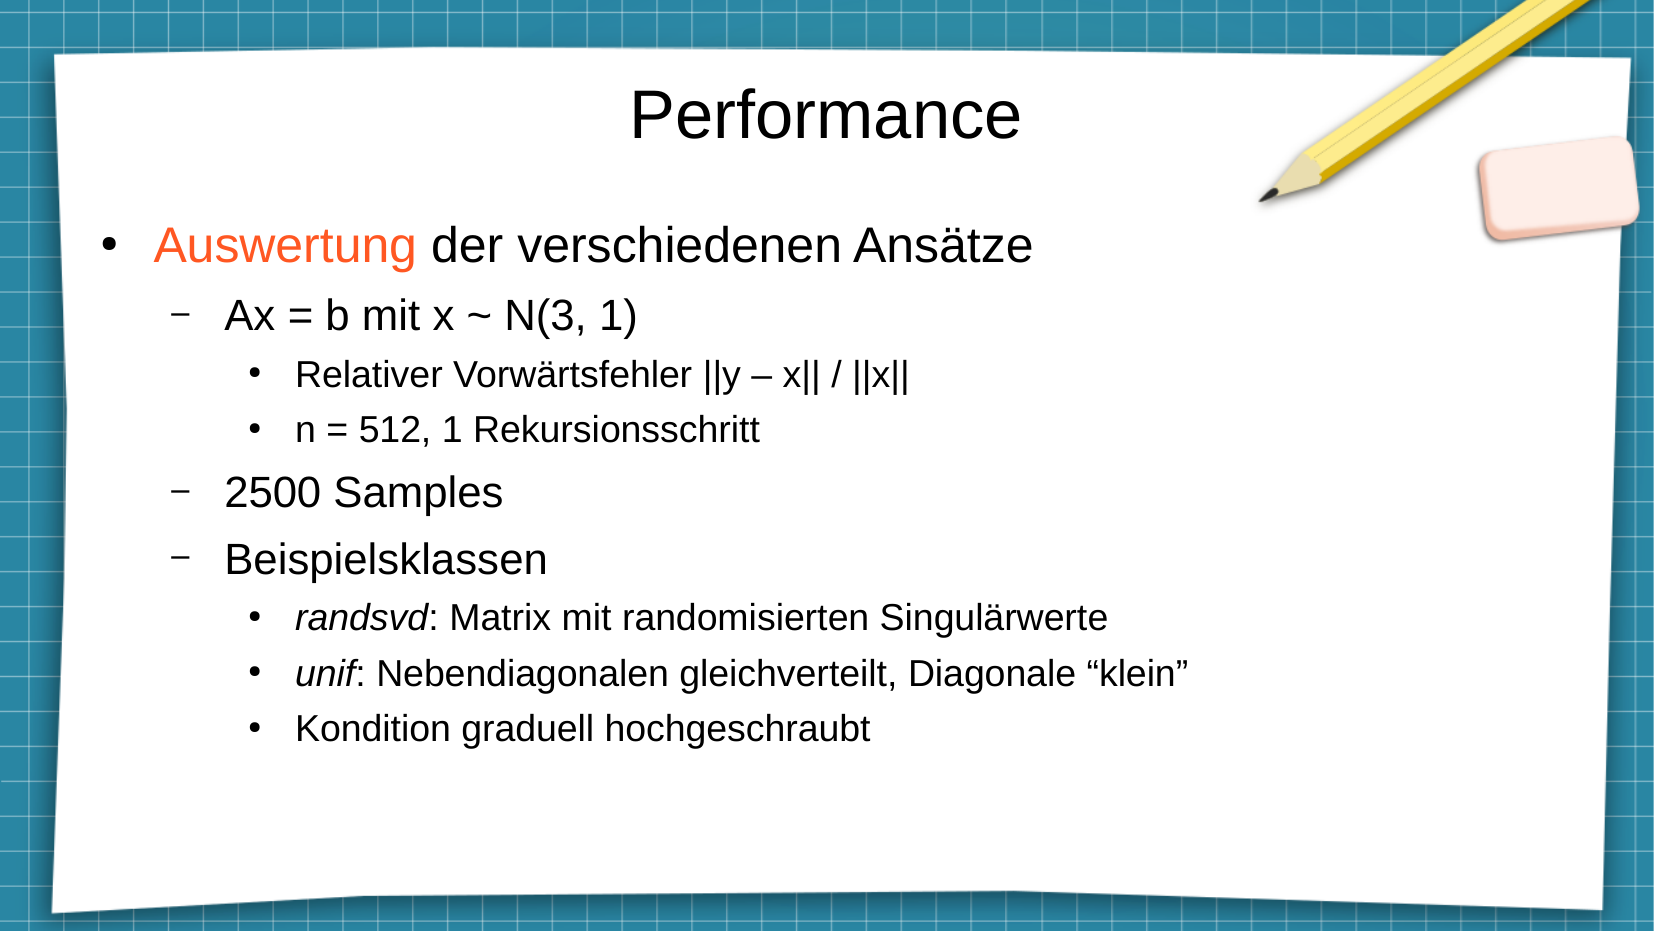

# Performance
Auswertung der verschiedenen Ansätze
Ax = b mit x ~ N(3, 1)
Relativer Vorwärtsfehler ||y – x|| / ||x||
n = 512, 1 Rekursionsschritt
2500 Samples
Beispielsklassen
randsvd: Matrix mit randomisierten Singulärwerte
unif: Nebendiagonalen gleichverteilt, Diagonale “klein”
Kondition graduell hochgeschraubt